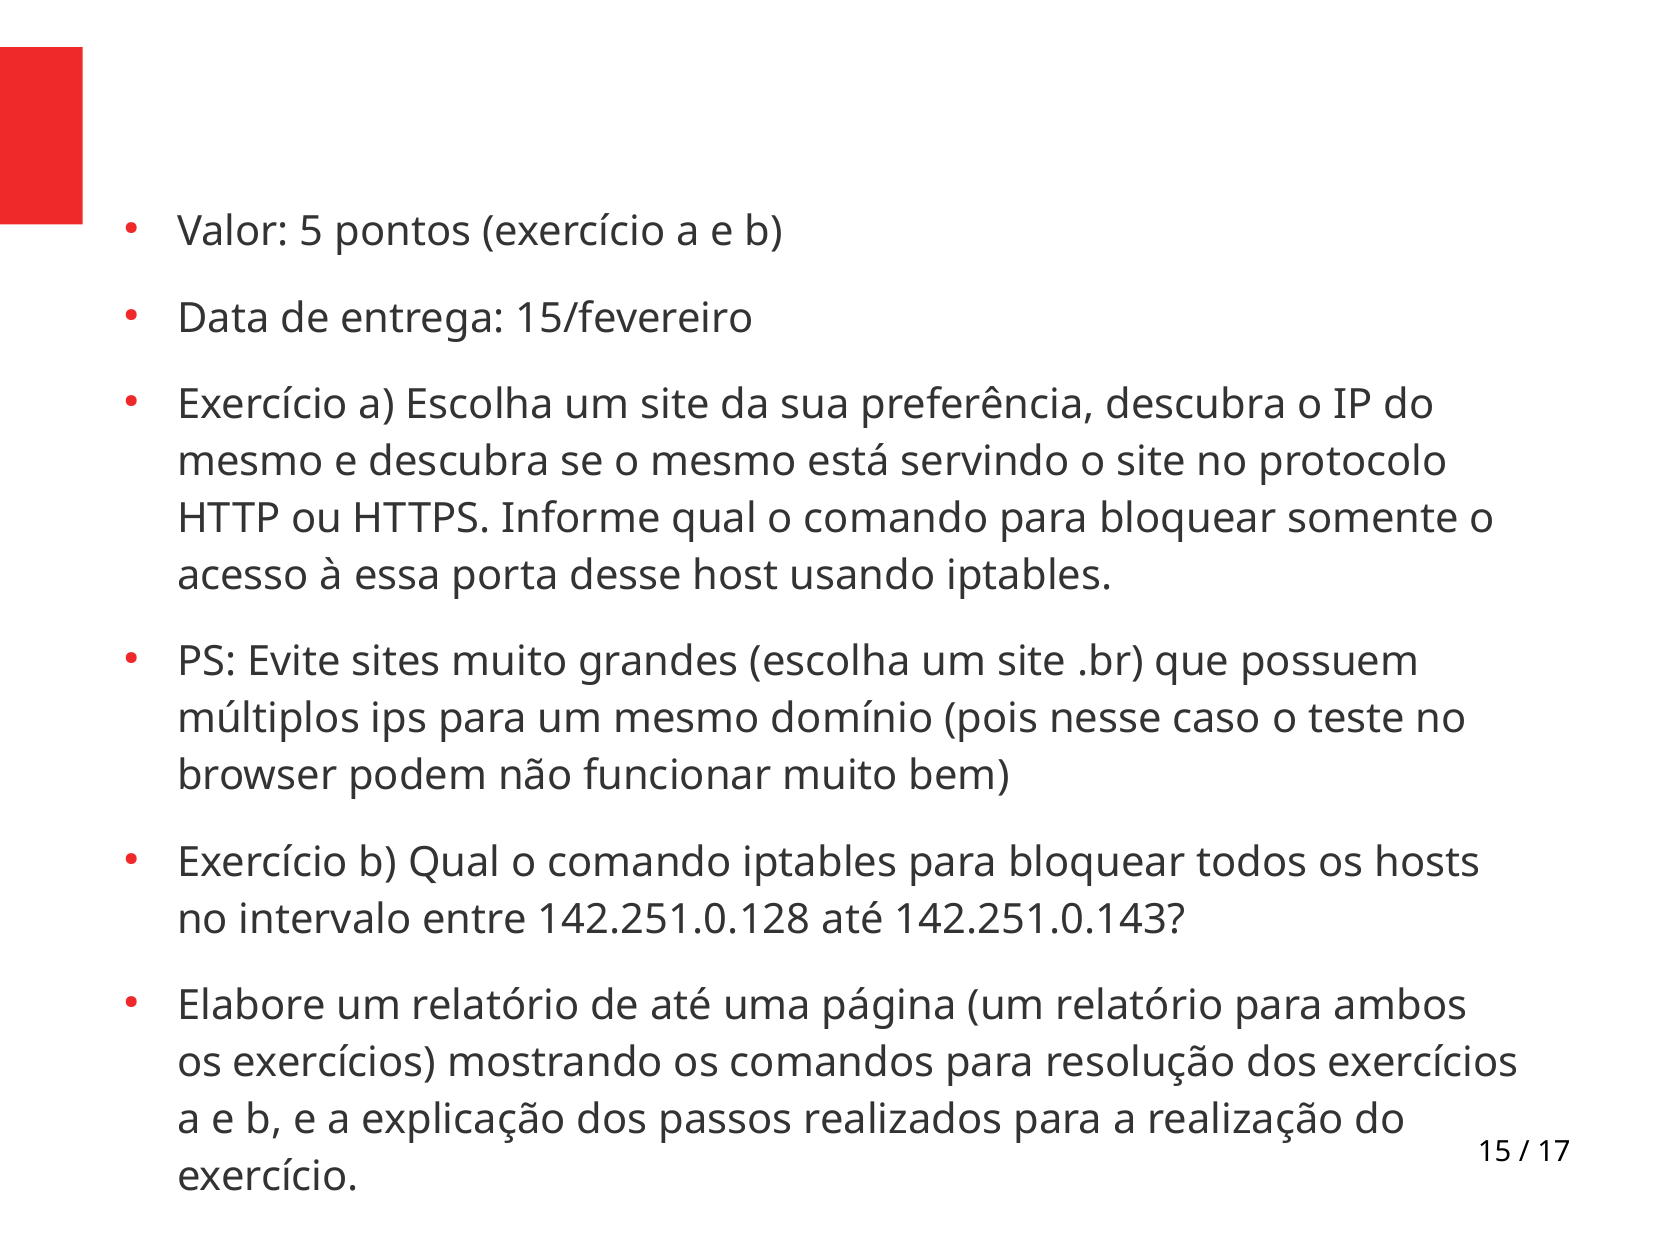

#
Valor: 5 pontos (exercício a e b)
Data de entrega: 15/fevereiro
Exercício a) Escolha um site da sua preferência, descubra o IP do mesmo e descubra se o mesmo está servindo o site no protocolo HTTP ou HTTPS. Informe qual o comando para bloquear somente o acesso à essa porta desse host usando iptables.
PS: Evite sites muito grandes (escolha um site .br) que possuem múltiplos ips para um mesmo domínio (pois nesse caso o teste no browser podem não funcionar muito bem)
Exercício b) Qual o comando iptables para bloquear todos os hosts no intervalo entre 142.251.0.128 até 142.251.0.143?
Elabore um relatório de até uma página (um relatório para ambos os exercícios) mostrando os comandos para resolução dos exercícios a e b, e a explicação dos passos realizados para a realização do exercício.
15